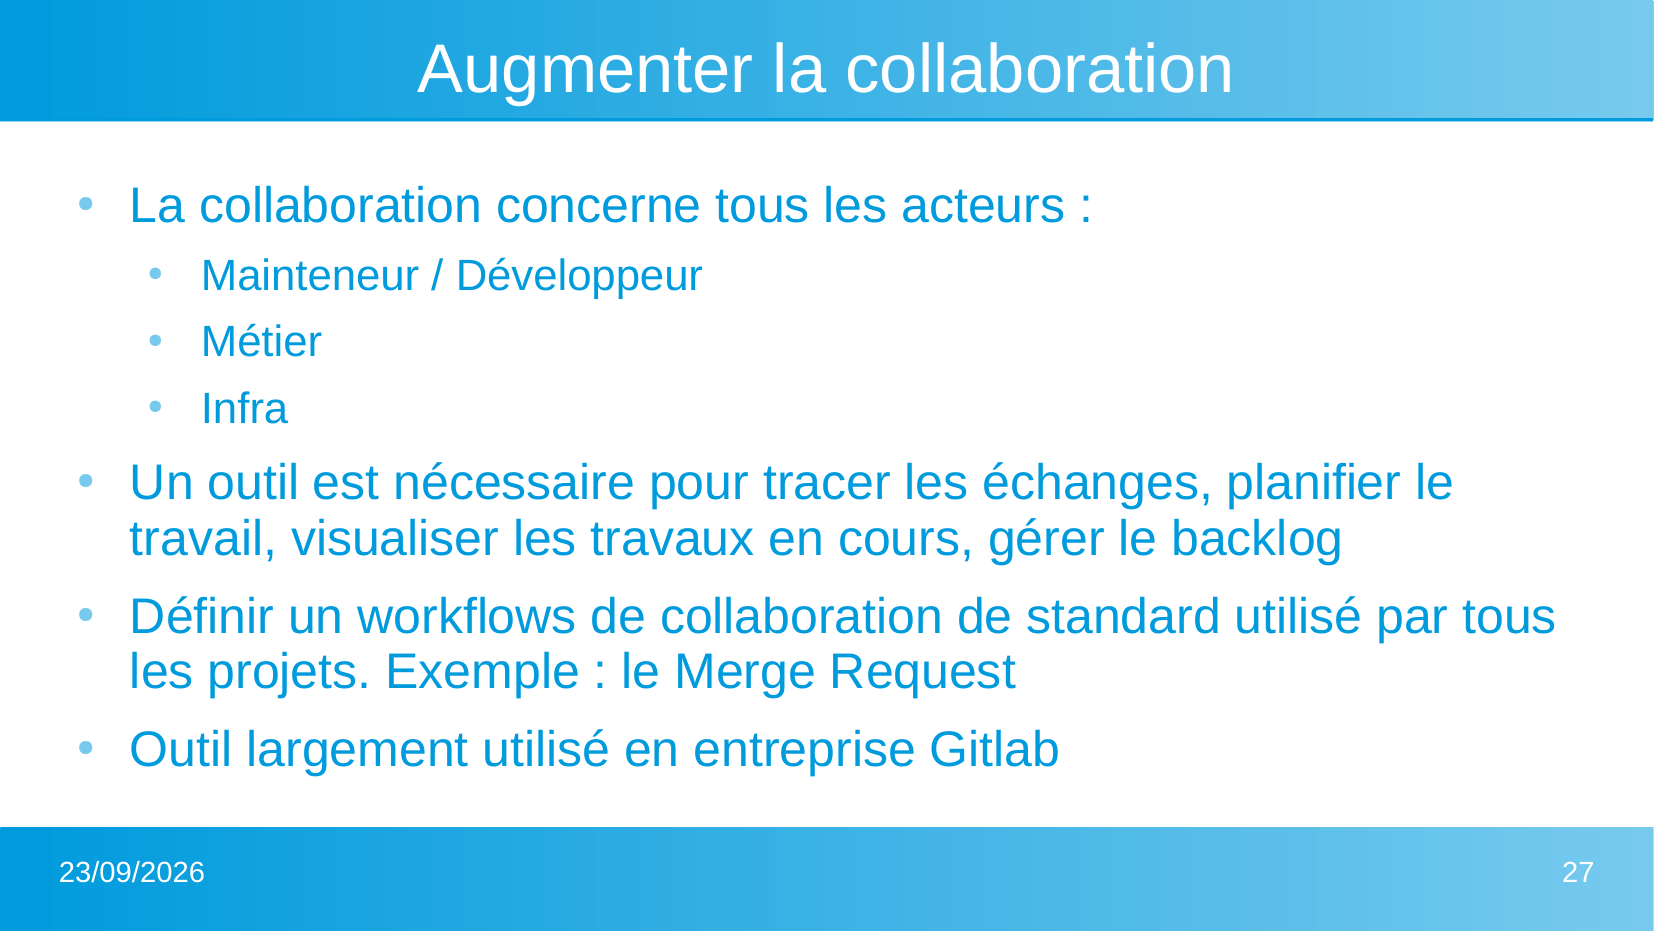

# Augmenter la collaboration
La collaboration concerne tous les acteurs :
Mainteneur / Développeur
Métier
Infra
Un outil est nécessaire pour tracer les échanges, planifier le travail, visualiser les travaux en cours, gérer le backlog
Définir un workflows de collaboration de standard utilisé par tous les projets. Exemple : le Merge Request
Outil largement utilisé en entreprise Gitlab
27